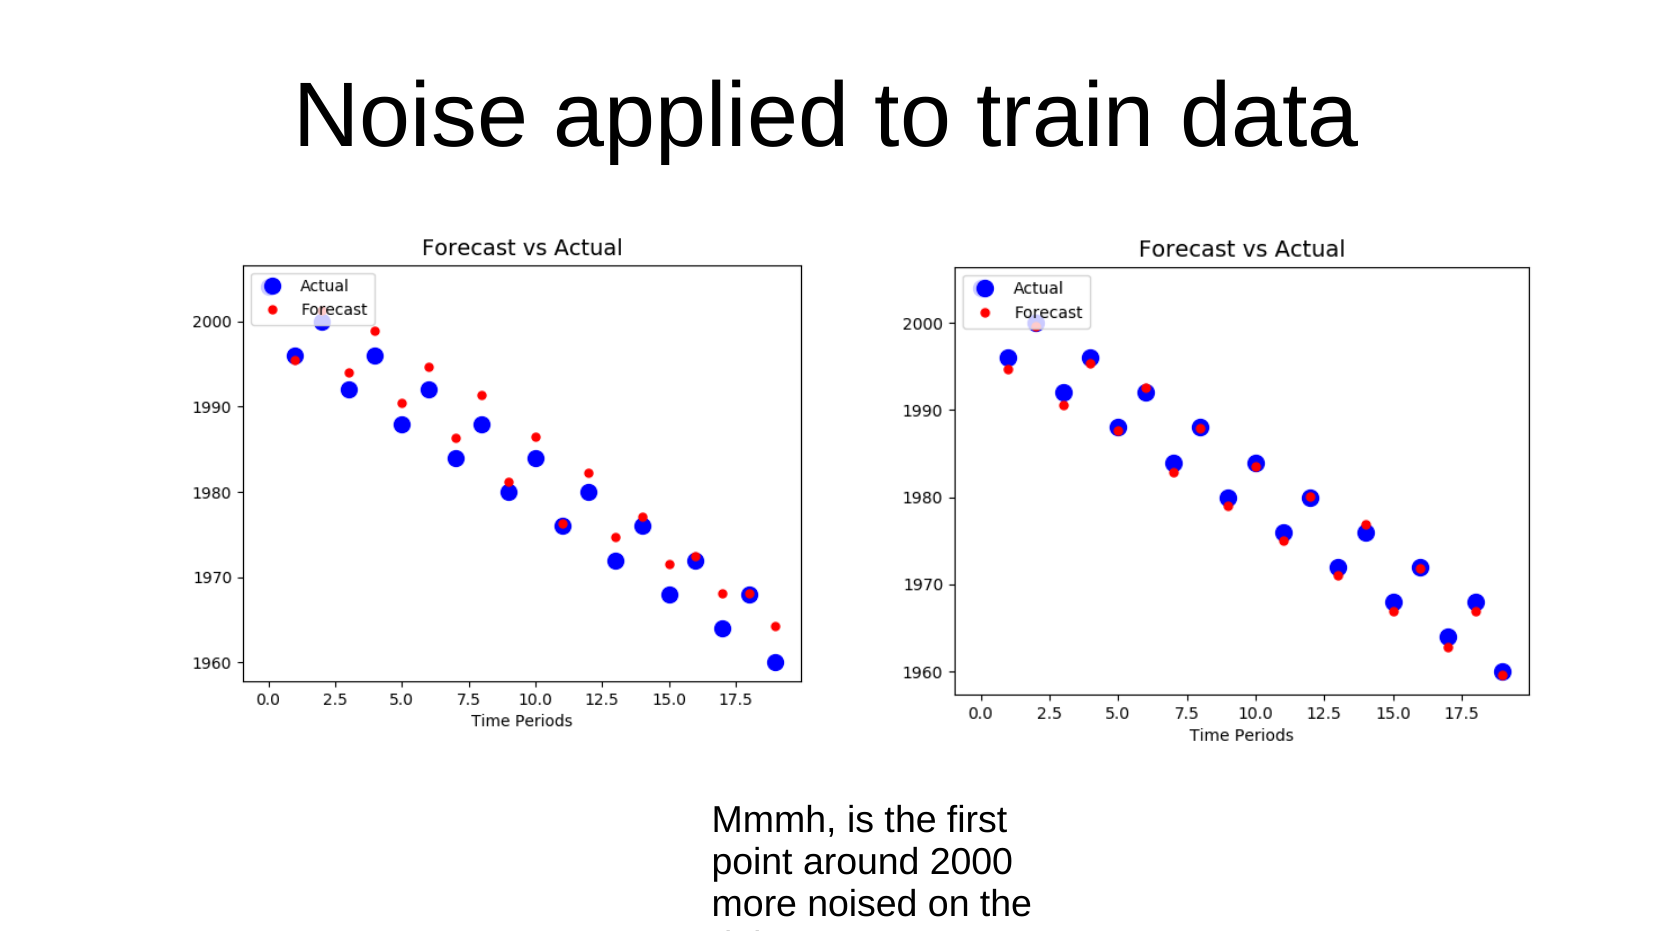

# Noise applied to train data
Mmmh, is the first point around 2000 more noised on the right ?